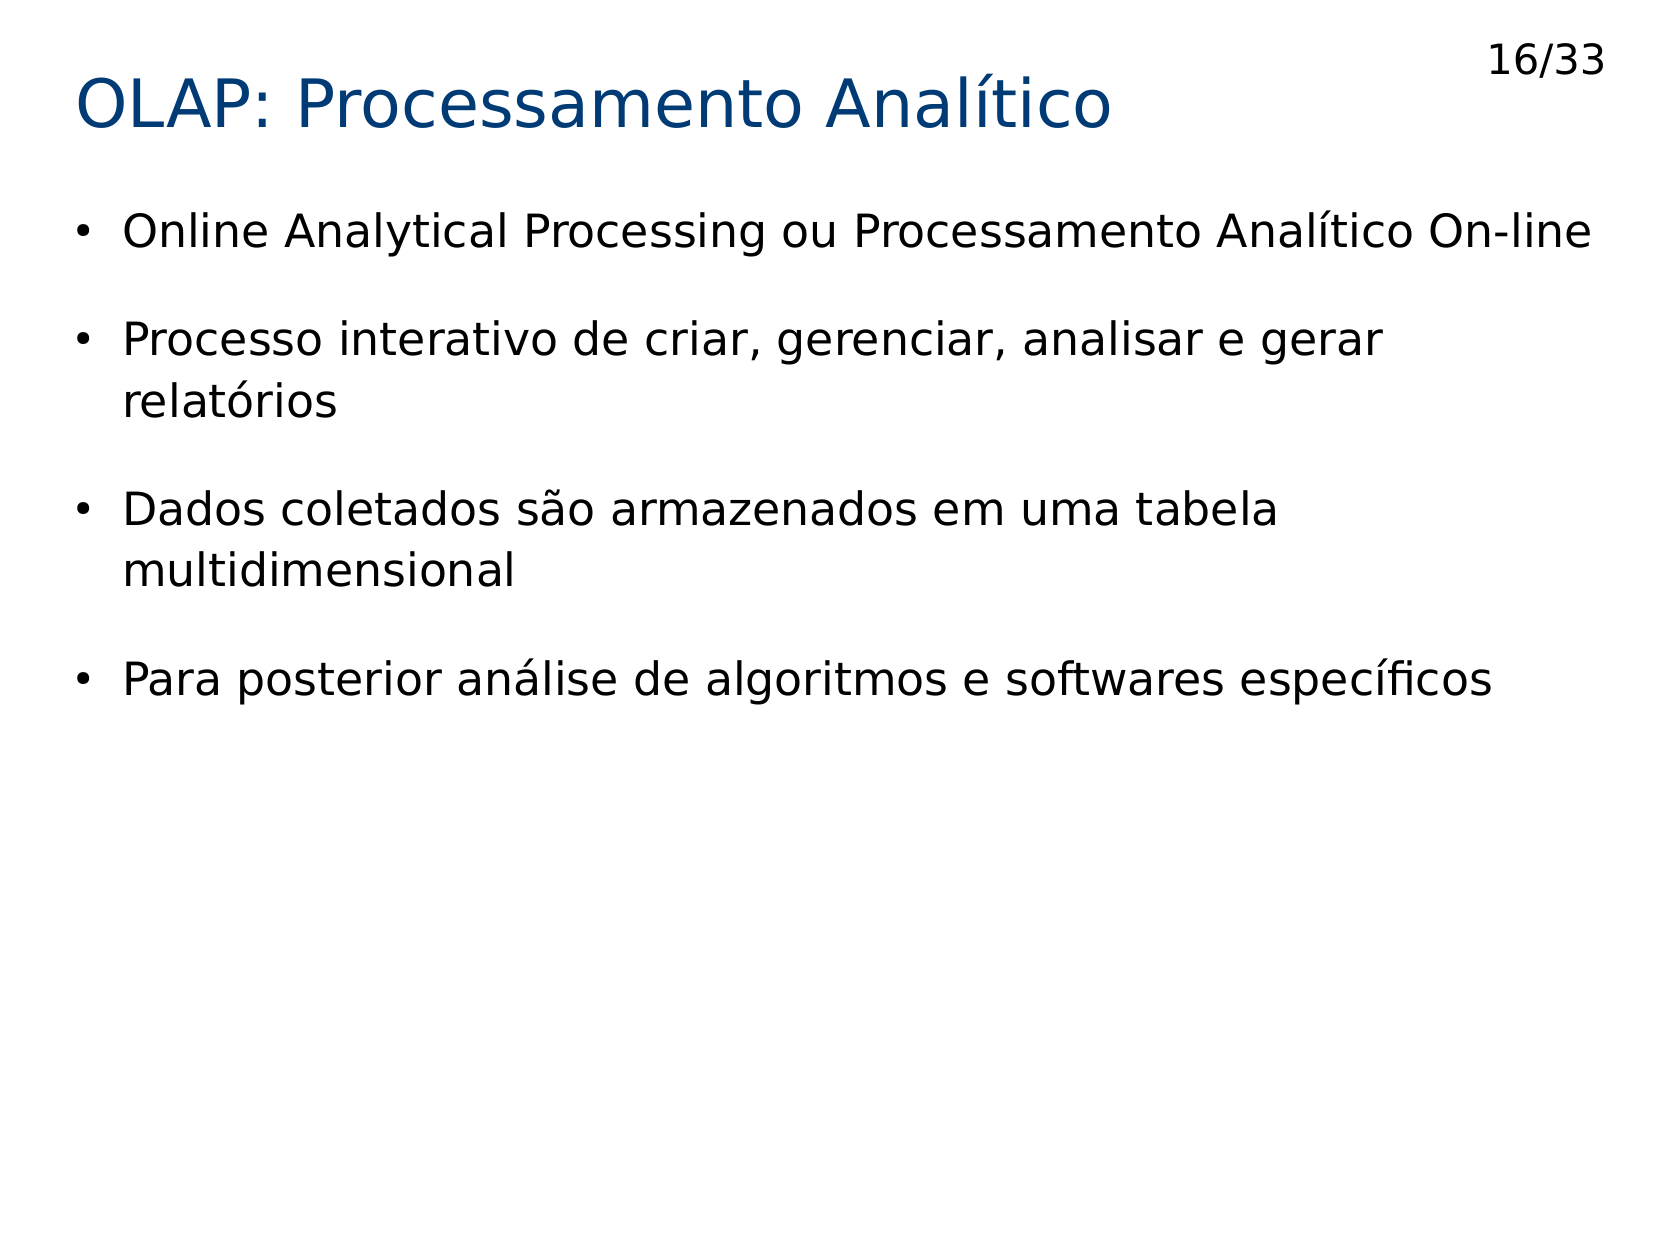

# OLAP: Processamento Analítico
16
Online Analytical Processing ou Processamento Analítico On-line
Processo interativo de criar, gerenciar, analisar e gerar relatórios
Dados coletados são armazenados em uma tabela multidimensional
Para posterior análise de algoritmos e softwares específicos